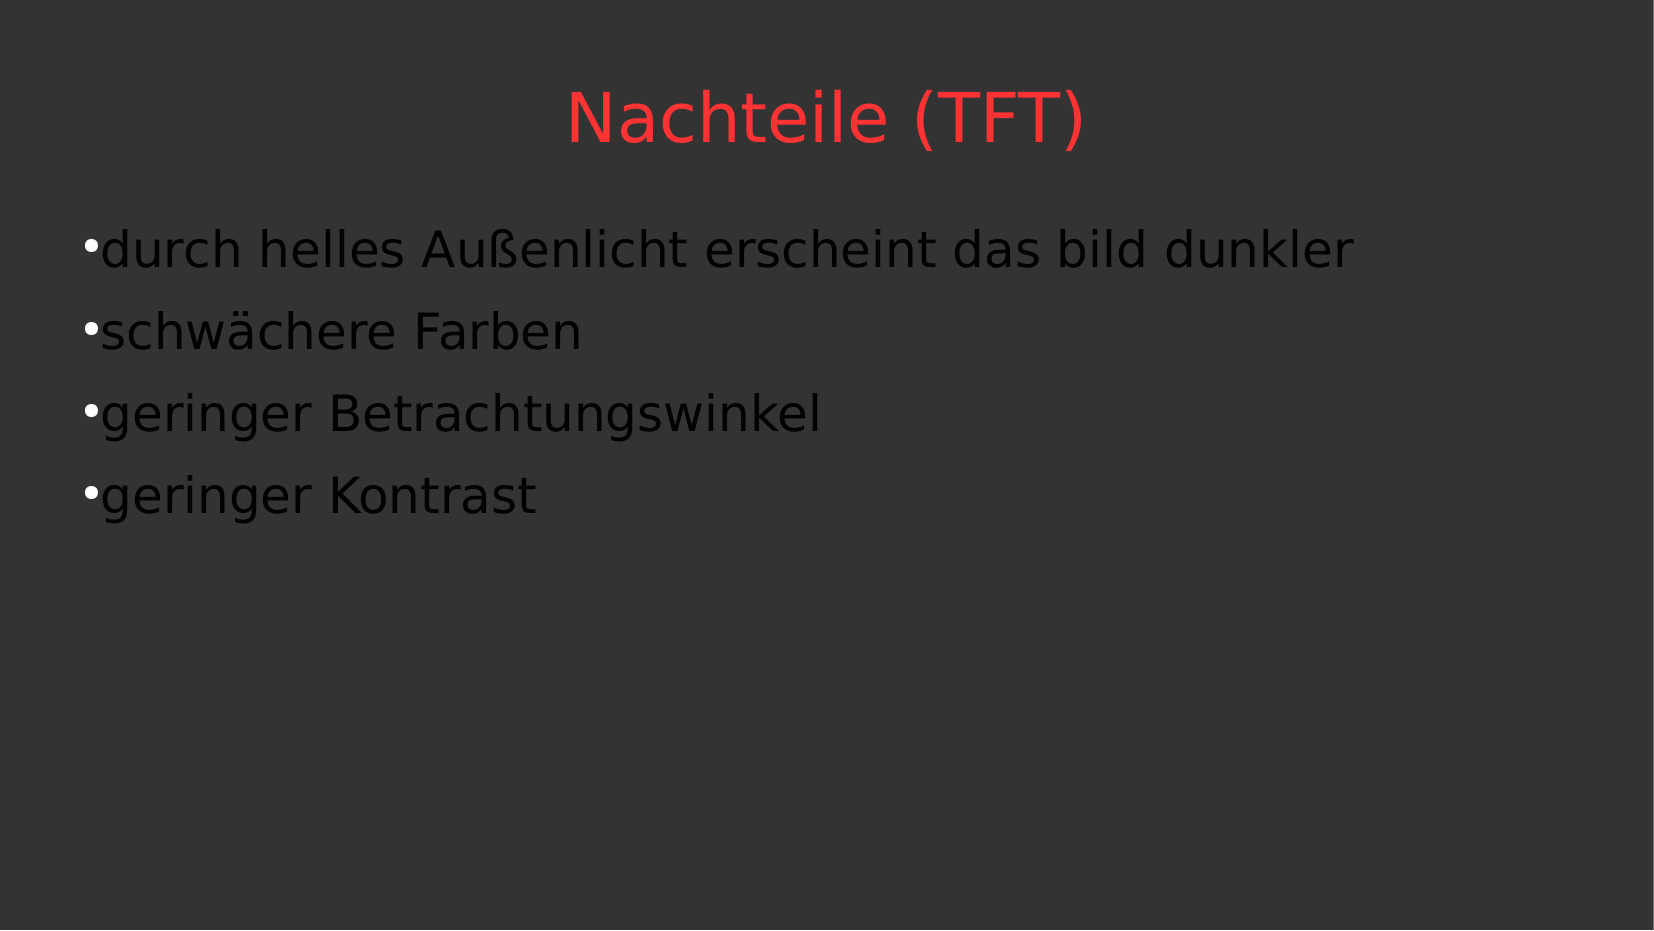

# Nachteile (TFT)
durch helles Außenlicht erscheint das bild dunkler
schwächere Farben
geringer Betrachtungswinkel
geringer Kontrast